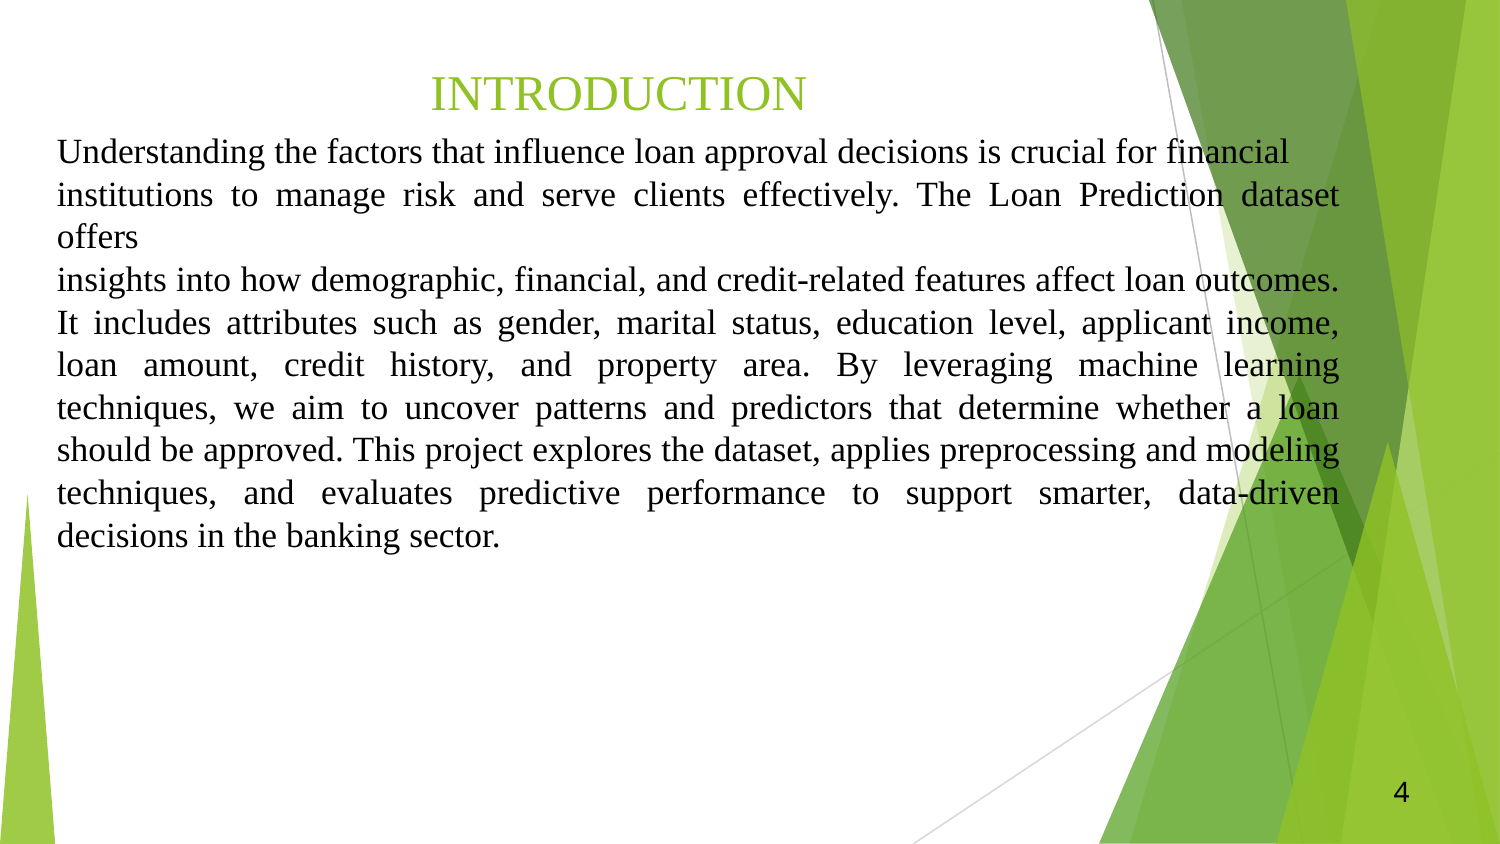

# INTRODUCTION
Understanding the factors that influence loan approval decisions is crucial for financial
institutions to manage risk and serve clients effectively. The Loan Prediction dataset offers
insights into how demographic, financial, and credit-related features affect loan outcomes. It includes attributes such as gender, marital status, education level, applicant income, loan amount, credit history, and property area. By leveraging machine learning techniques, we aim to uncover patterns and predictors that determine whether a loan should be approved. This project explores the dataset, applies preprocessing and modeling techniques, and evaluates predictive performance to support smarter, data-driven decisions in the banking sector.